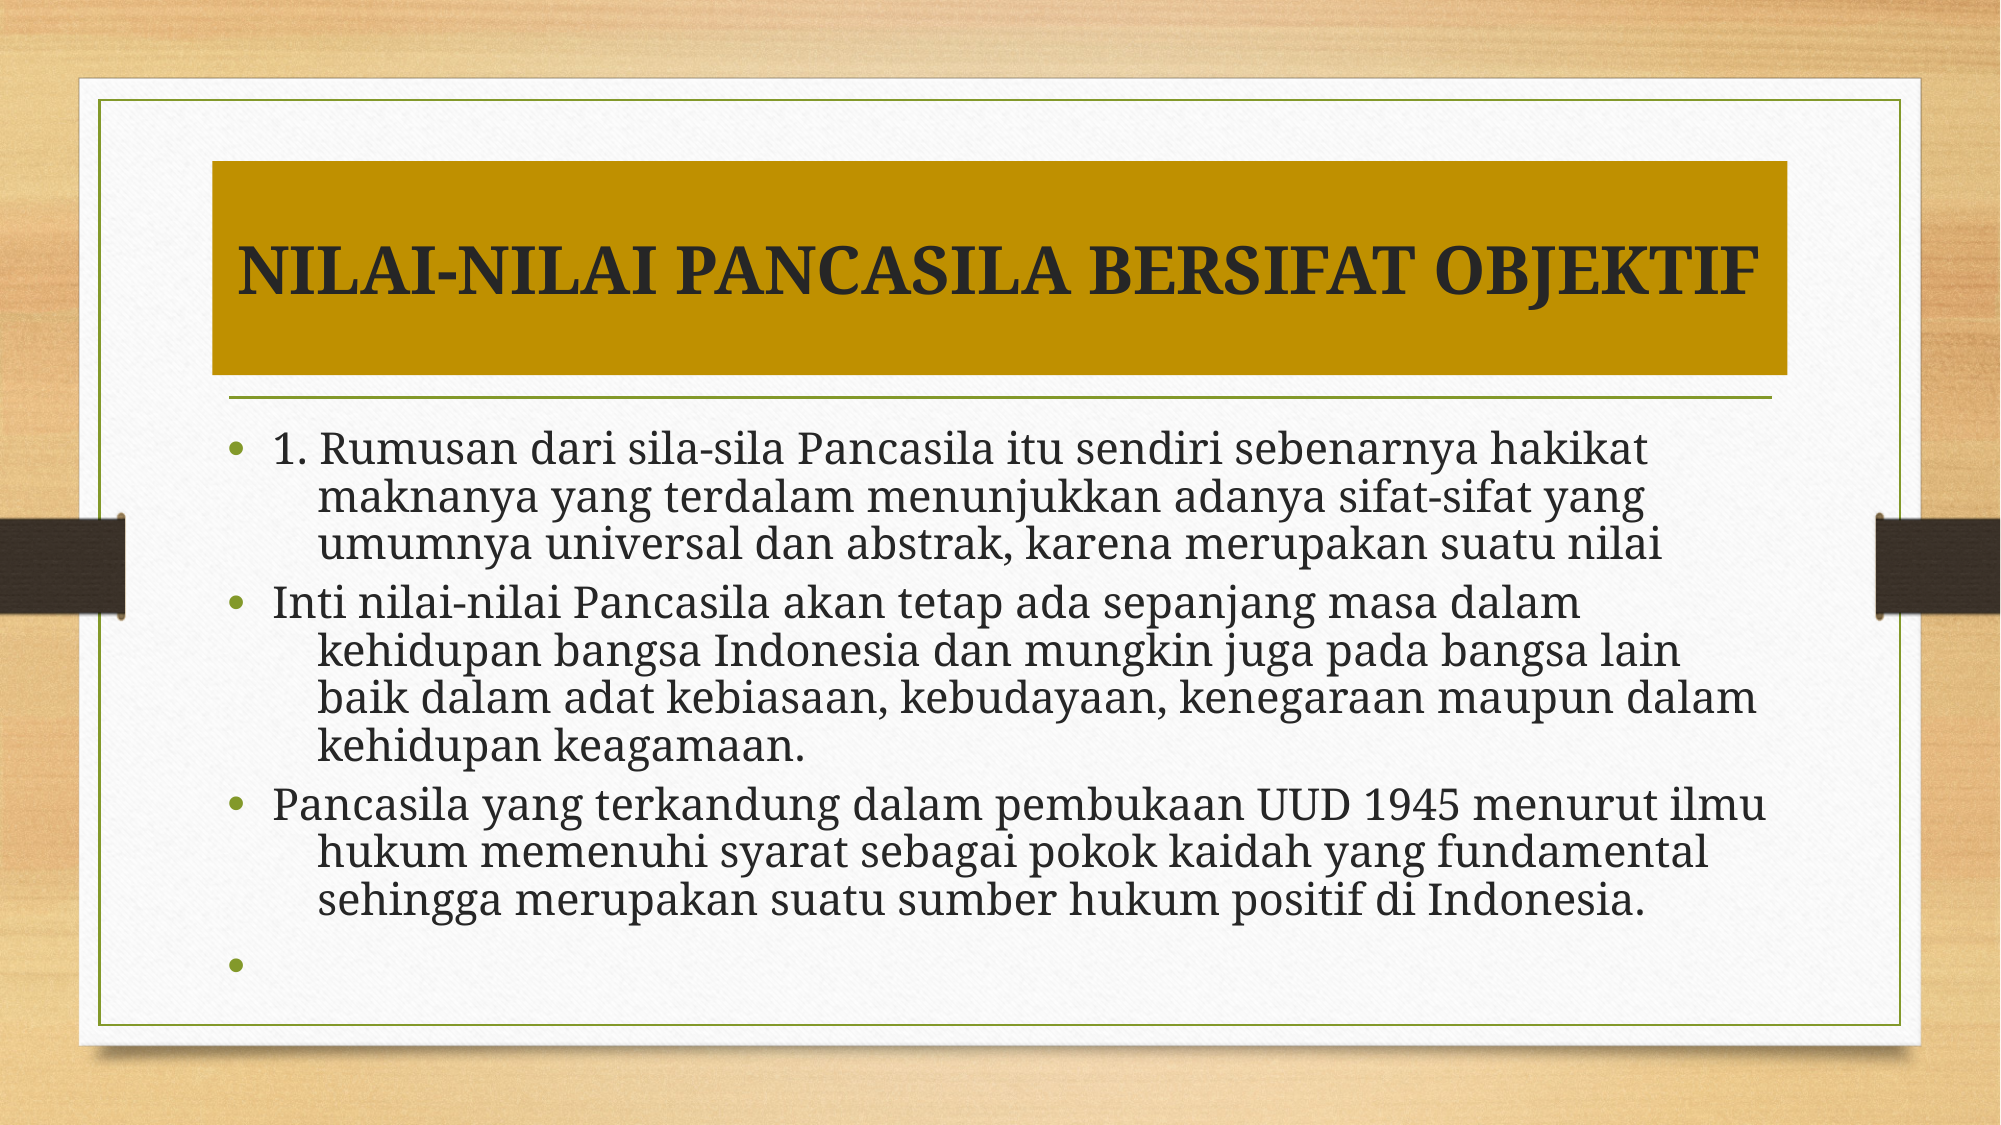

# NILAI-NILAI PANCASILA BERSIFAT OBJEKTIF
1. Rumusan dari sila-sila Pancasila itu sendiri sebenarnya hakikat maknanya yang terdalam menunjukkan adanya sifat-sifat yang umumnya universal dan abstrak, karena merupakan suatu nilai
Inti nilai-nilai Pancasila akan tetap ada sepanjang masa dalam kehidupan bangsa Indonesia dan mungkin juga pada bangsa lain baik dalam adat kebiasaan, kebudayaan, kenegaraan maupun dalam kehidupan keagamaan.
Pancasila yang terkandung dalam pembukaan UUD 1945 menurut ilmu hukum memenuhi syarat sebagai pokok kaidah yang fundamental sehingga merupakan suatu sumber hukum positif di Indonesia.